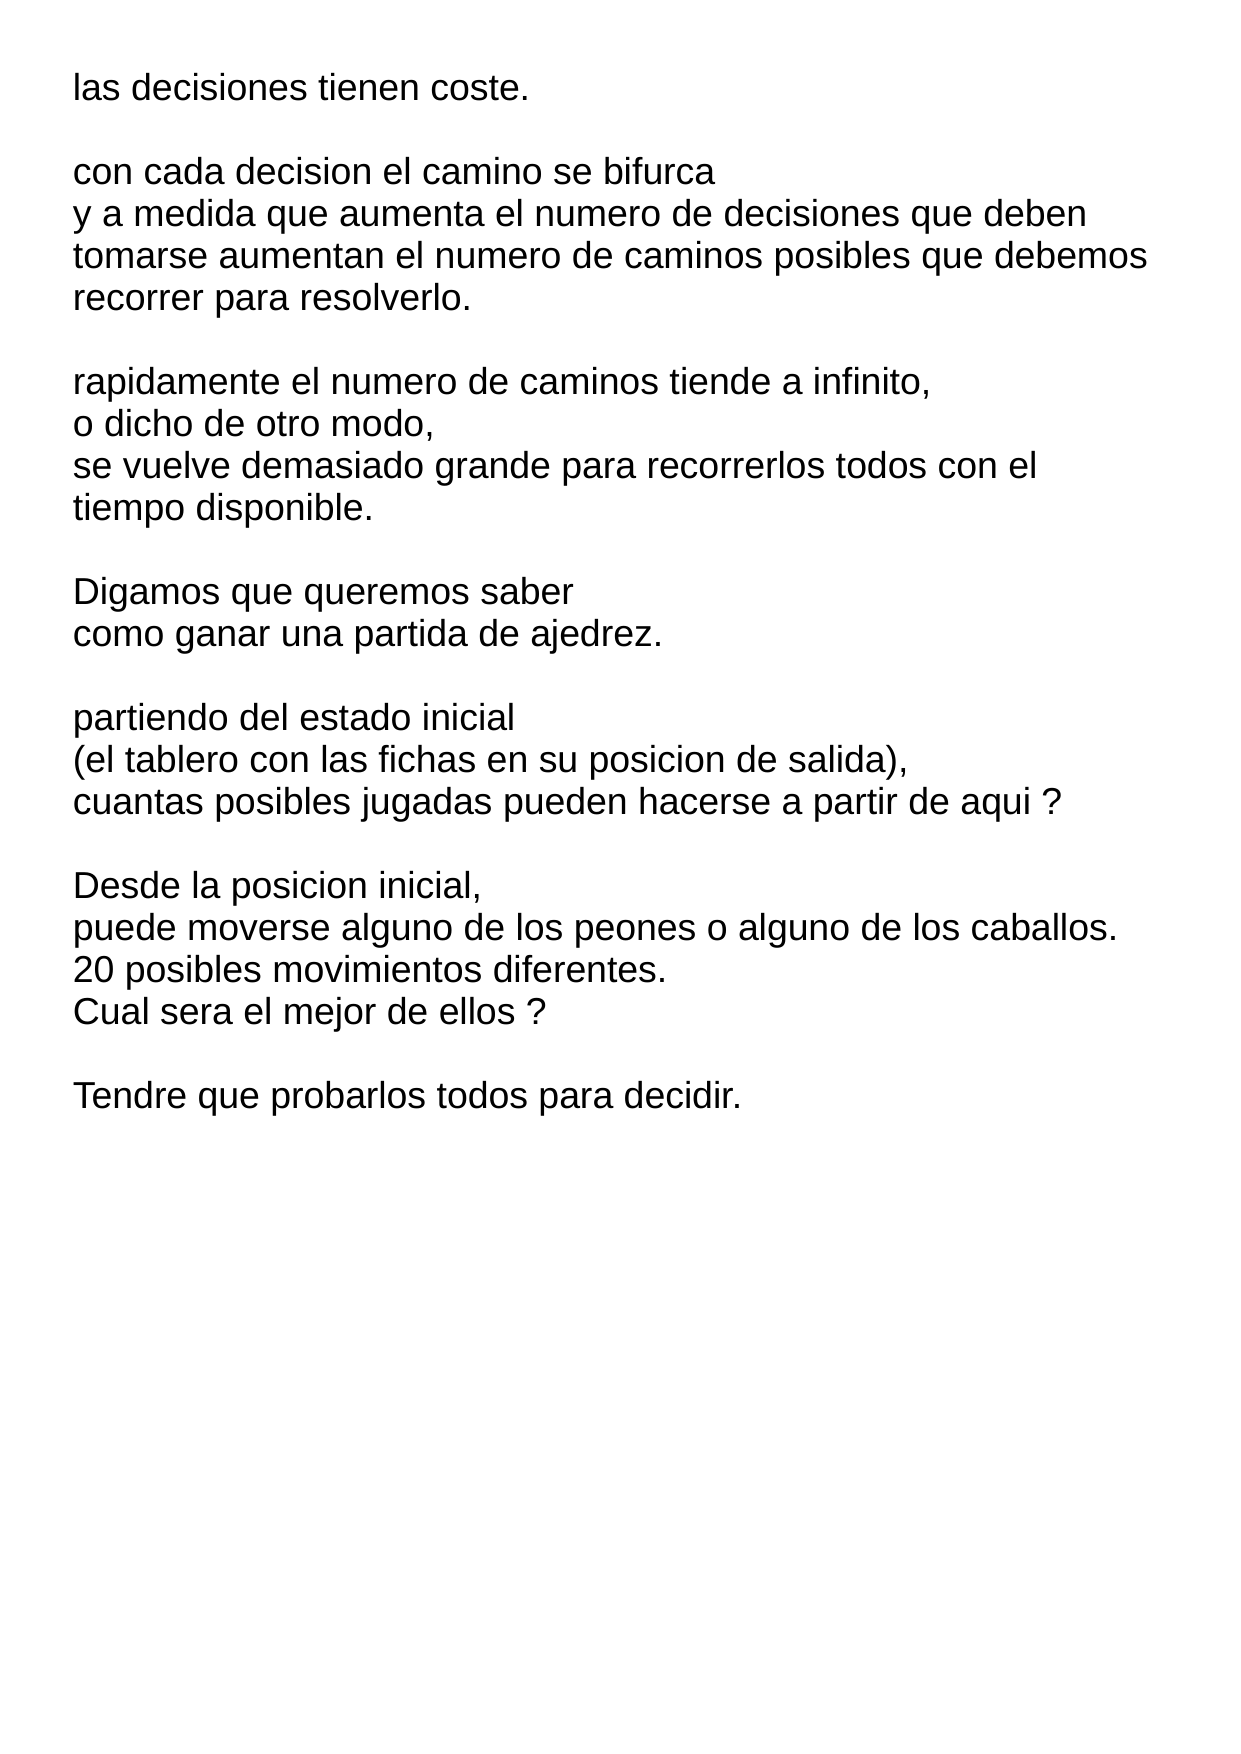

las decisiones tienen coste.
con cada decision el camino se bifurca
y a medida que aumenta el numero de decisiones que deben tomarse aumentan el numero de caminos posibles que debemos recorrer para resolverlo.
rapidamente el numero de caminos tiende a infinito,
o dicho de otro modo,
se vuelve demasiado grande para recorrerlos todos con el tiempo disponible.
Digamos que queremos saber
como ganar una partida de ajedrez.
partiendo del estado inicial
(el tablero con las fichas en su posicion de salida),
cuantas posibles jugadas pueden hacerse a partir de aqui ?
Desde la posicion inicial,
puede moverse alguno de los peones o alguno de los caballos.
20 posibles movimientos diferentes.
Cual sera el mejor de ellos ?
Tendre que probarlos todos para decidir.